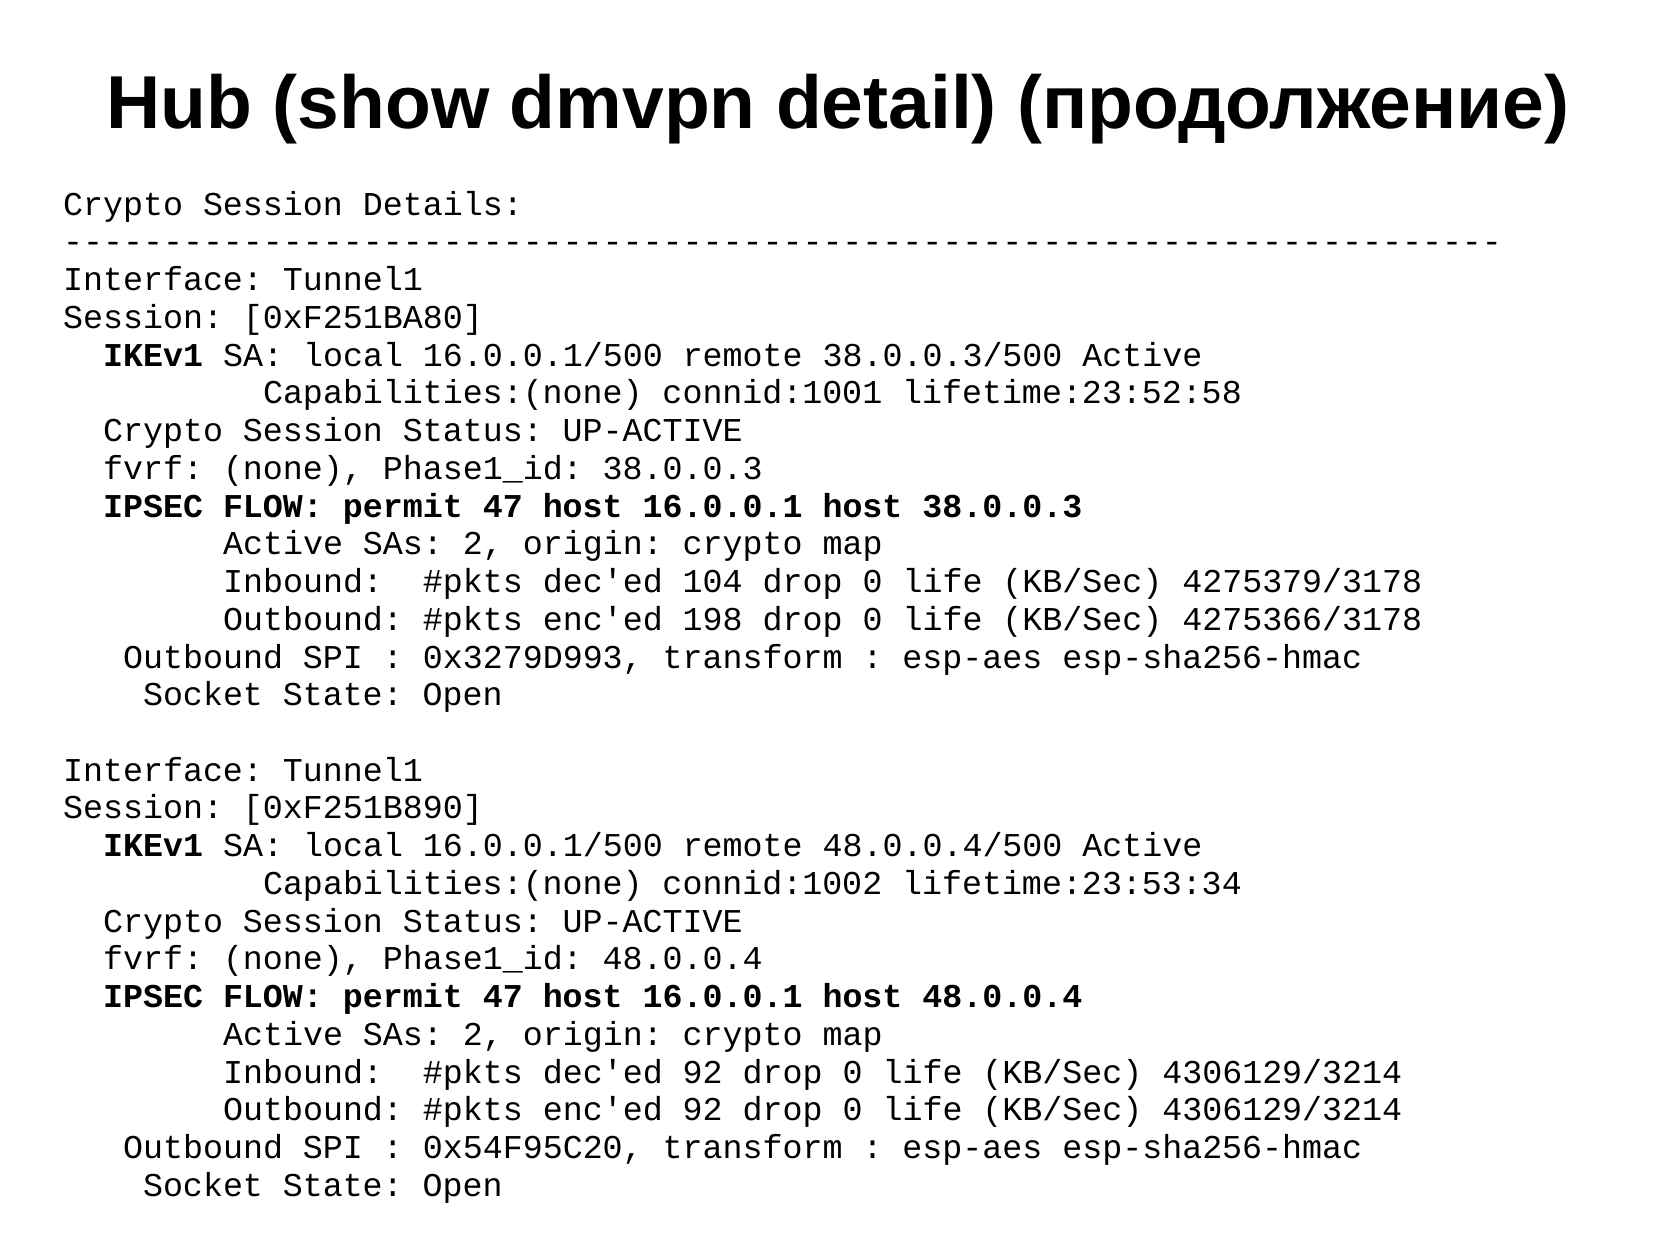

Hub (show dmvpn detail) (продолжение)
# Crypto Session Details:
------------------------------------------------------------------------
Interface: Tunnel1
Session: [0xF251BA80]
 IKEv1 SA: local 16.0.0.1/500 remote 38.0.0.3/500 Active
 Capabilities:(none) connid:1001 lifetime:23:52:58
 Crypto Session Status: UP-ACTIVE
 fvrf: (none), Phase1_id: 38.0.0.3
 IPSEC FLOW: permit 47 host 16.0.0.1 host 38.0.0.3
 Active SAs: 2, origin: crypto map
 Inbound: #pkts dec'ed 104 drop 0 life (KB/Sec) 4275379/3178
 Outbound: #pkts enc'ed 198 drop 0 life (KB/Sec) 4275366/3178
 Outbound SPI : 0x3279D993, transform : esp-aes esp-sha256-hmac
 Socket State: Open
Interface: Tunnel1
Session: [0xF251B890]
 IKEv1 SA: local 16.0.0.1/500 remote 48.0.0.4/500 Active
 Capabilities:(none) connid:1002 lifetime:23:53:34
 Crypto Session Status: UP-ACTIVE
 fvrf: (none), Phase1_id: 48.0.0.4
 IPSEC FLOW: permit 47 host 16.0.0.1 host 48.0.0.4
 Active SAs: 2, origin: crypto map
 Inbound: #pkts dec'ed 92 drop 0 life (KB/Sec) 4306129/3214
 Outbound: #pkts enc'ed 92 drop 0 life (KB/Sec) 4306129/3214
 Outbound SPI : 0x54F95C20, transform : esp-aes esp-sha256-hmac
 Socket State: Open